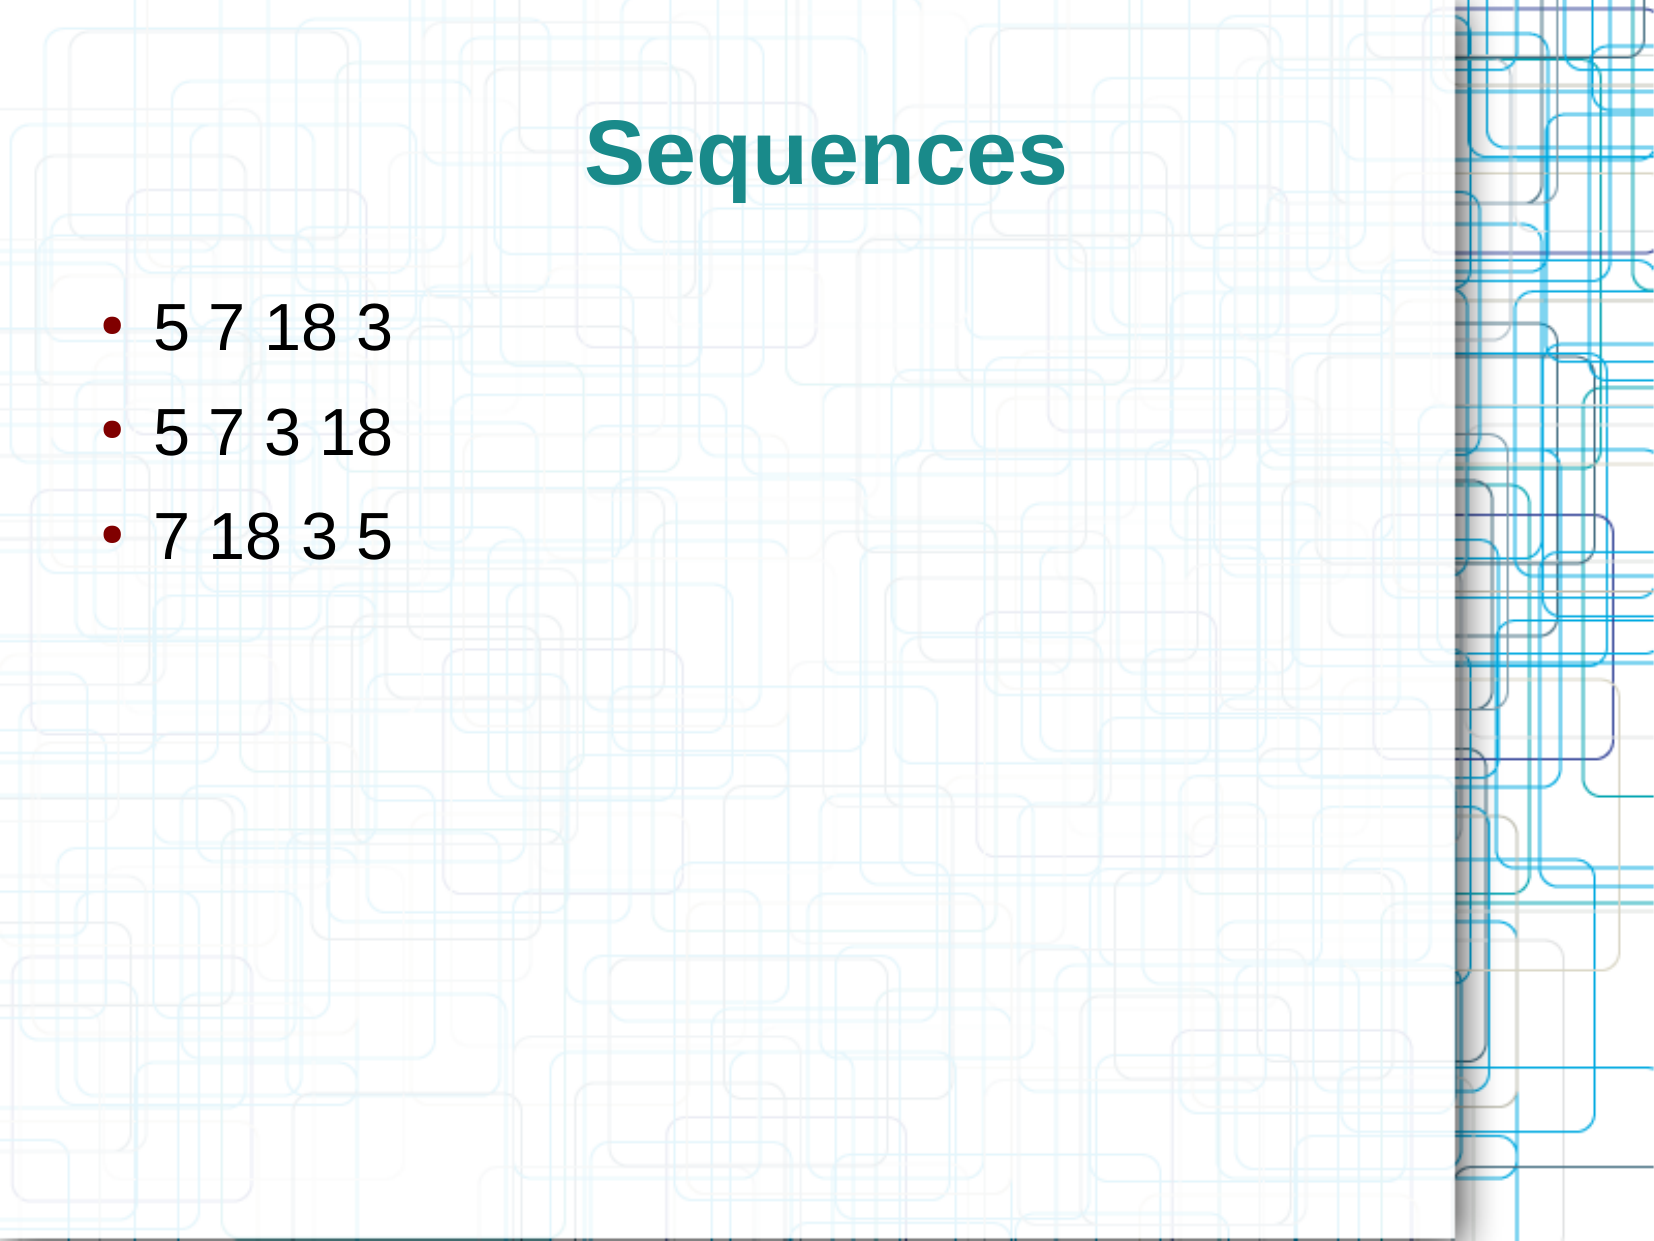

# Sequences
5 7 18 3
5 7 3 18
7 18 3 5